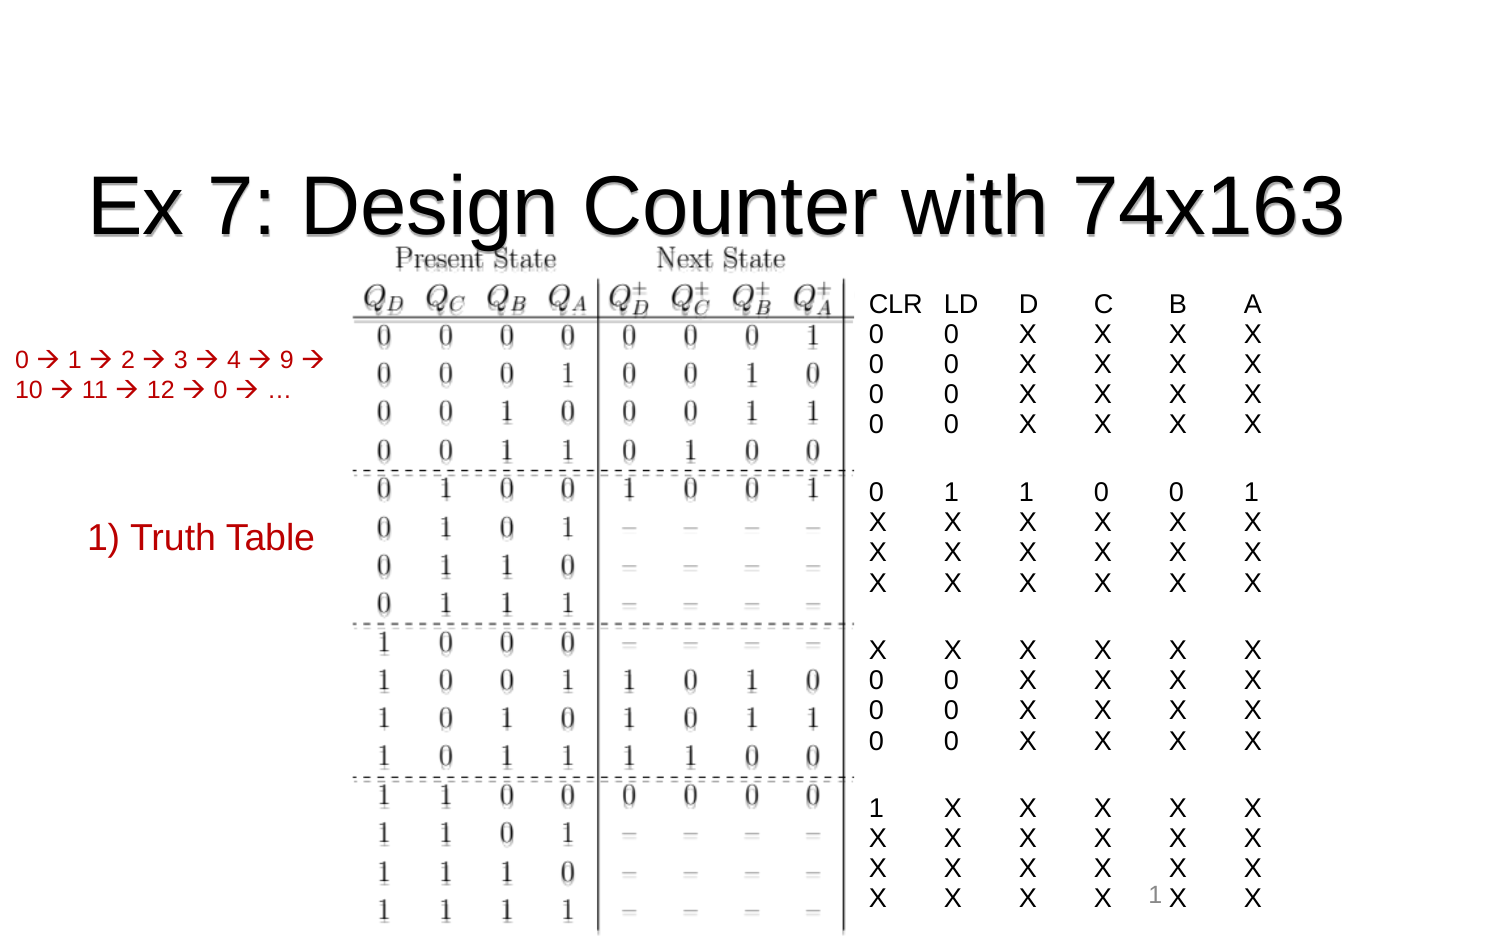

# Ex 7: Design Counter with 74x163
CLR	LD	D	C	B	A
0	0	X	X	X	X
0	0	X	X	X	X
0	0	X	X	X	X
0	0	X	X	X	X
0	1	1	0	0	1
X	X	X	X	X	X
X	X	X	X	X	X
X	X	X	X	X	X
X	X	X	X	X	X
0	0	X	X	X	X
0	0	X	X	X	X
0	0	X	X	X	X
1	X	X	X	X	X
X	X	X	X	X	X
X	X	X	X	X	X
X	X	X	X	X	X
0  1  2  3  4  9  10  11  12  0  …
1) Truth Table